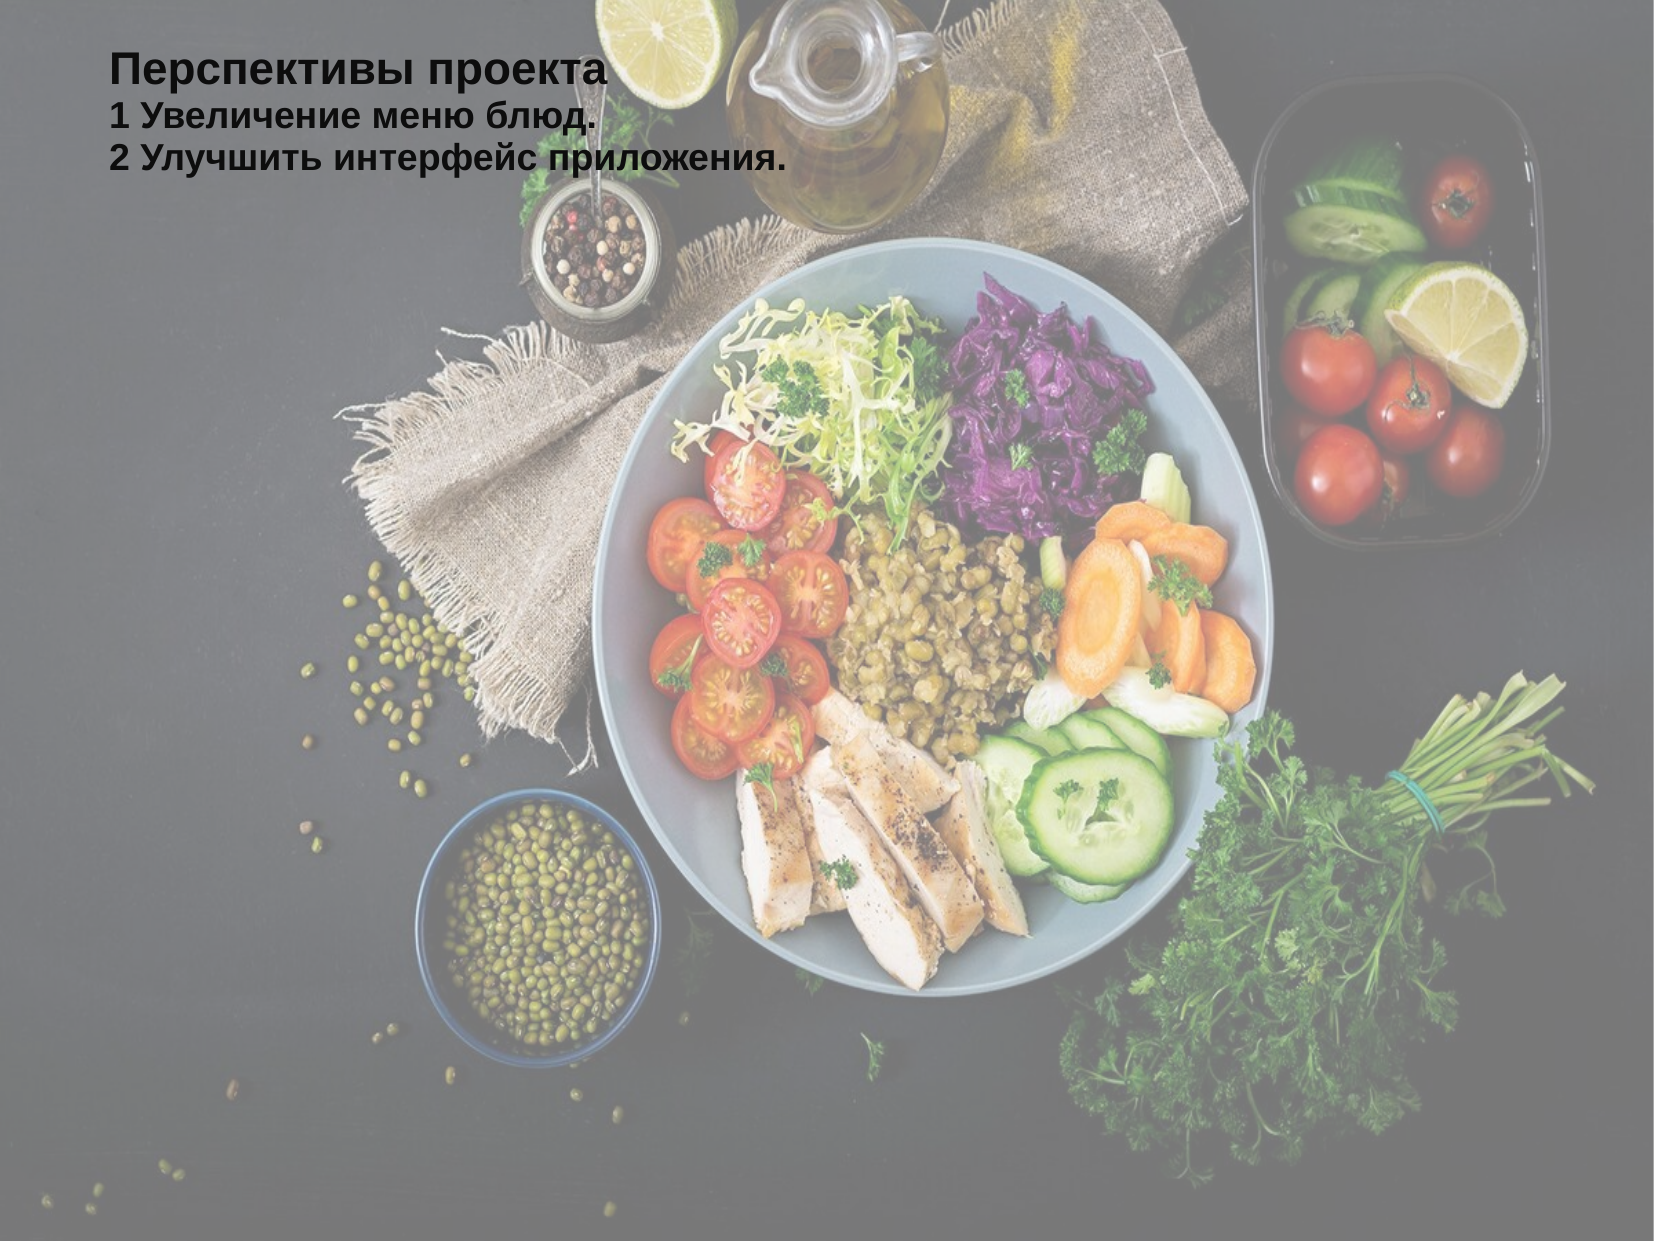

Перспективы проекта
1 Увеличение меню блюд.
2 Улучшить интерфейс приложения.